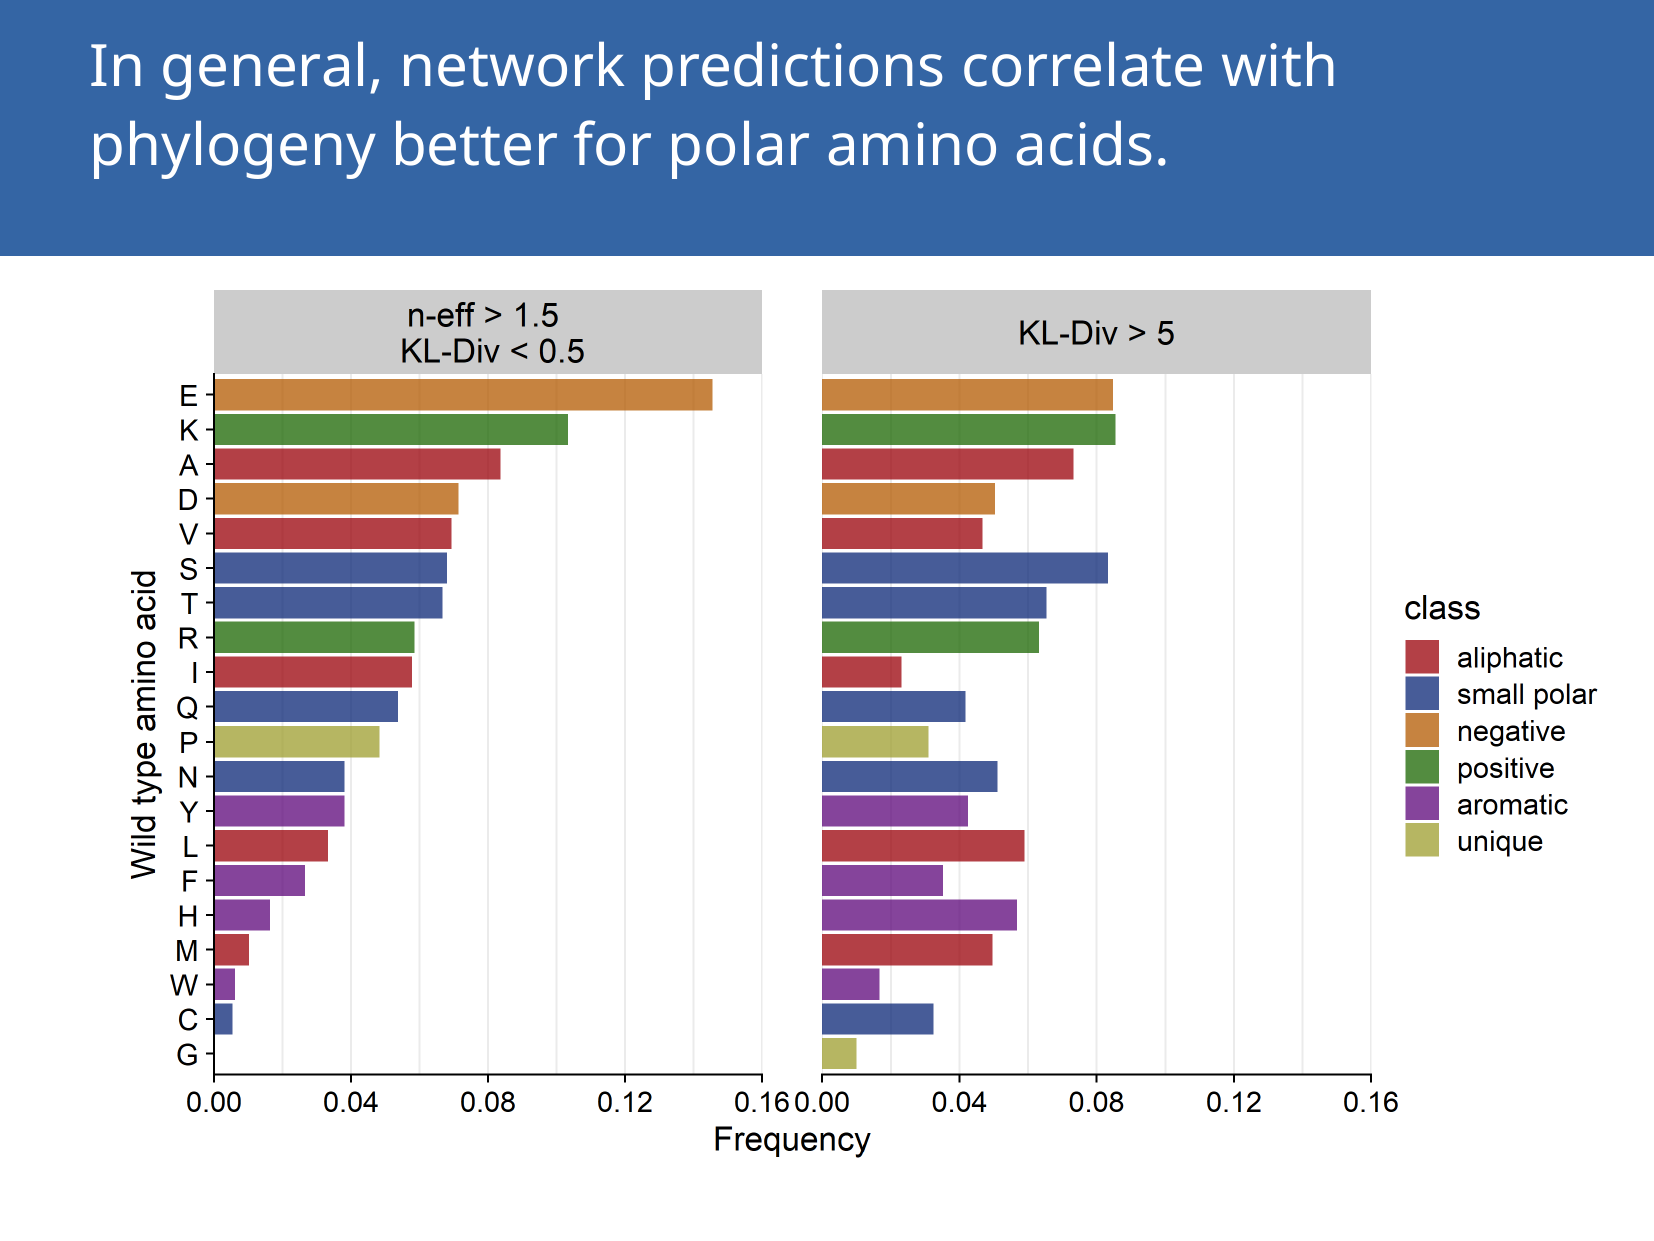

In general, network predictions correlate with phylogeny better for polar amino acids.